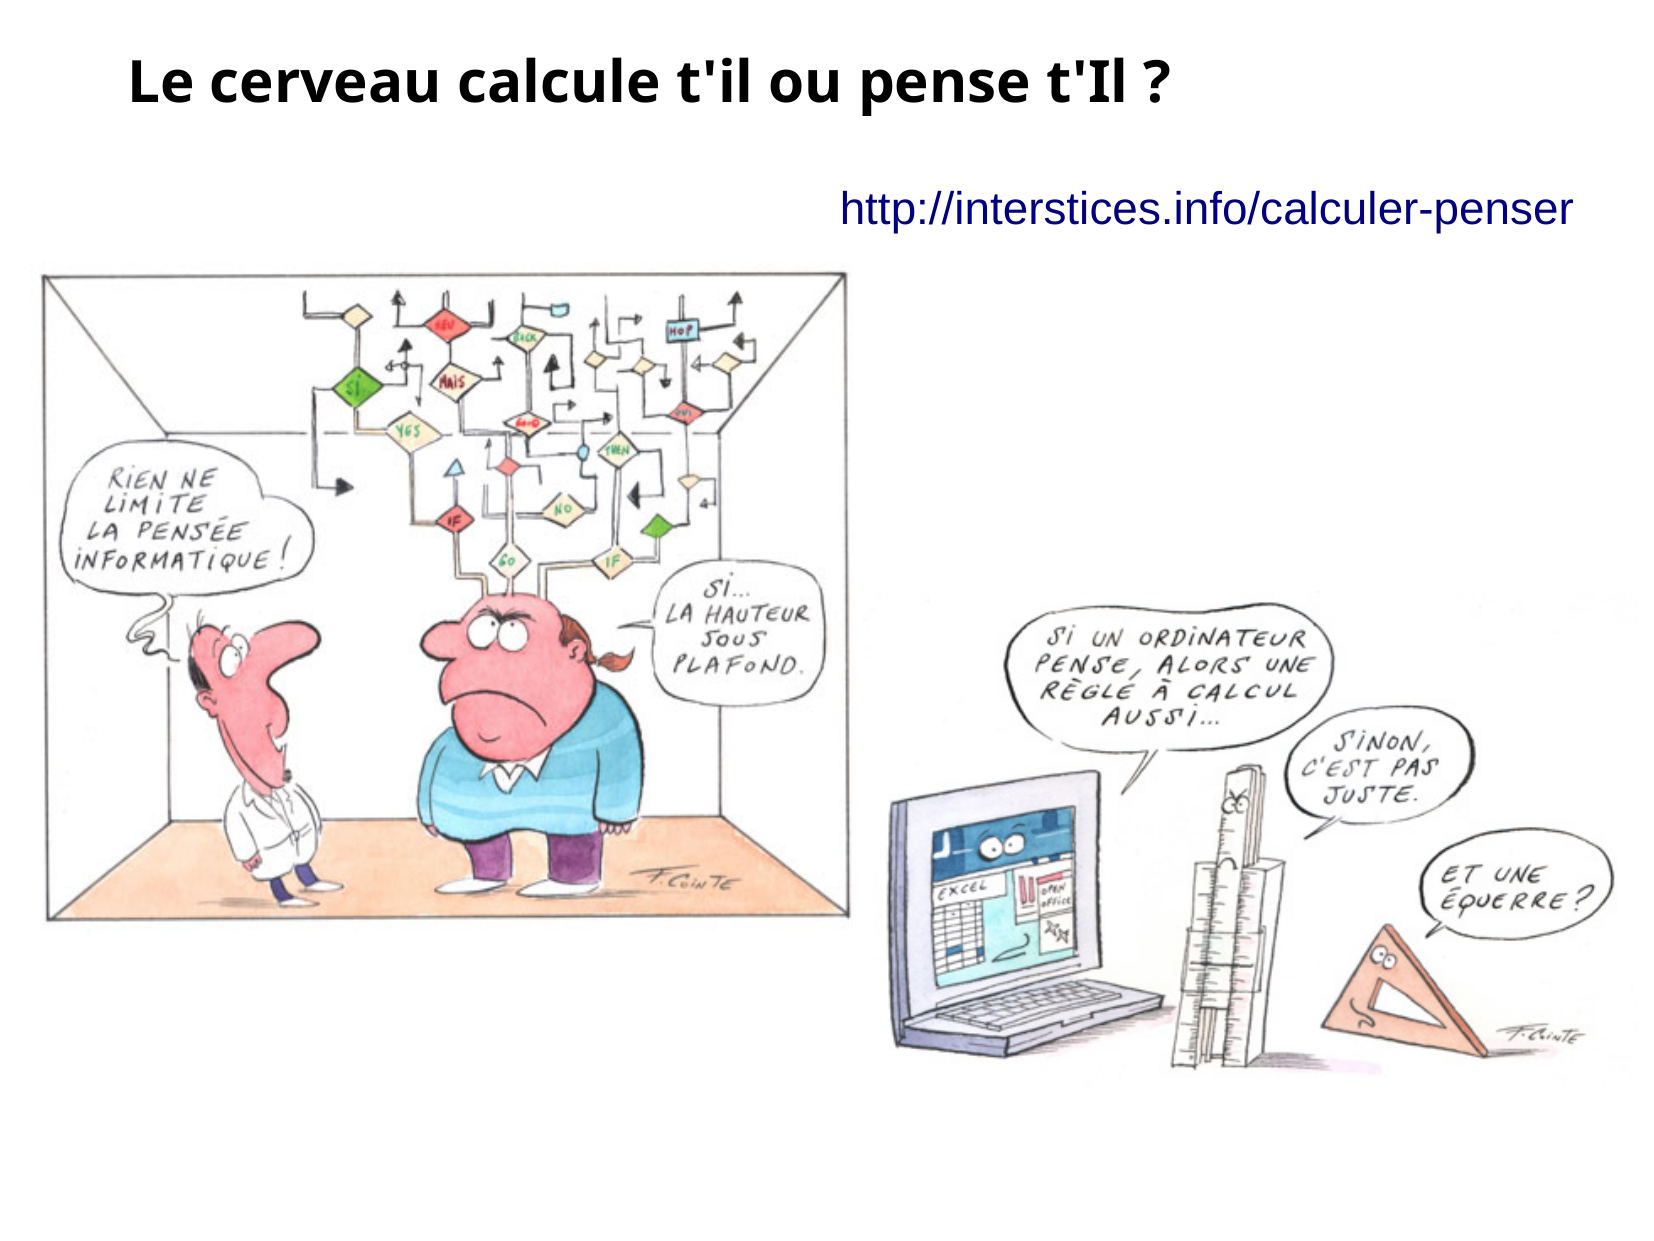

Le cerveau calcule t'il ou pense t'Il ?
http://interstices.info/calculer-penser